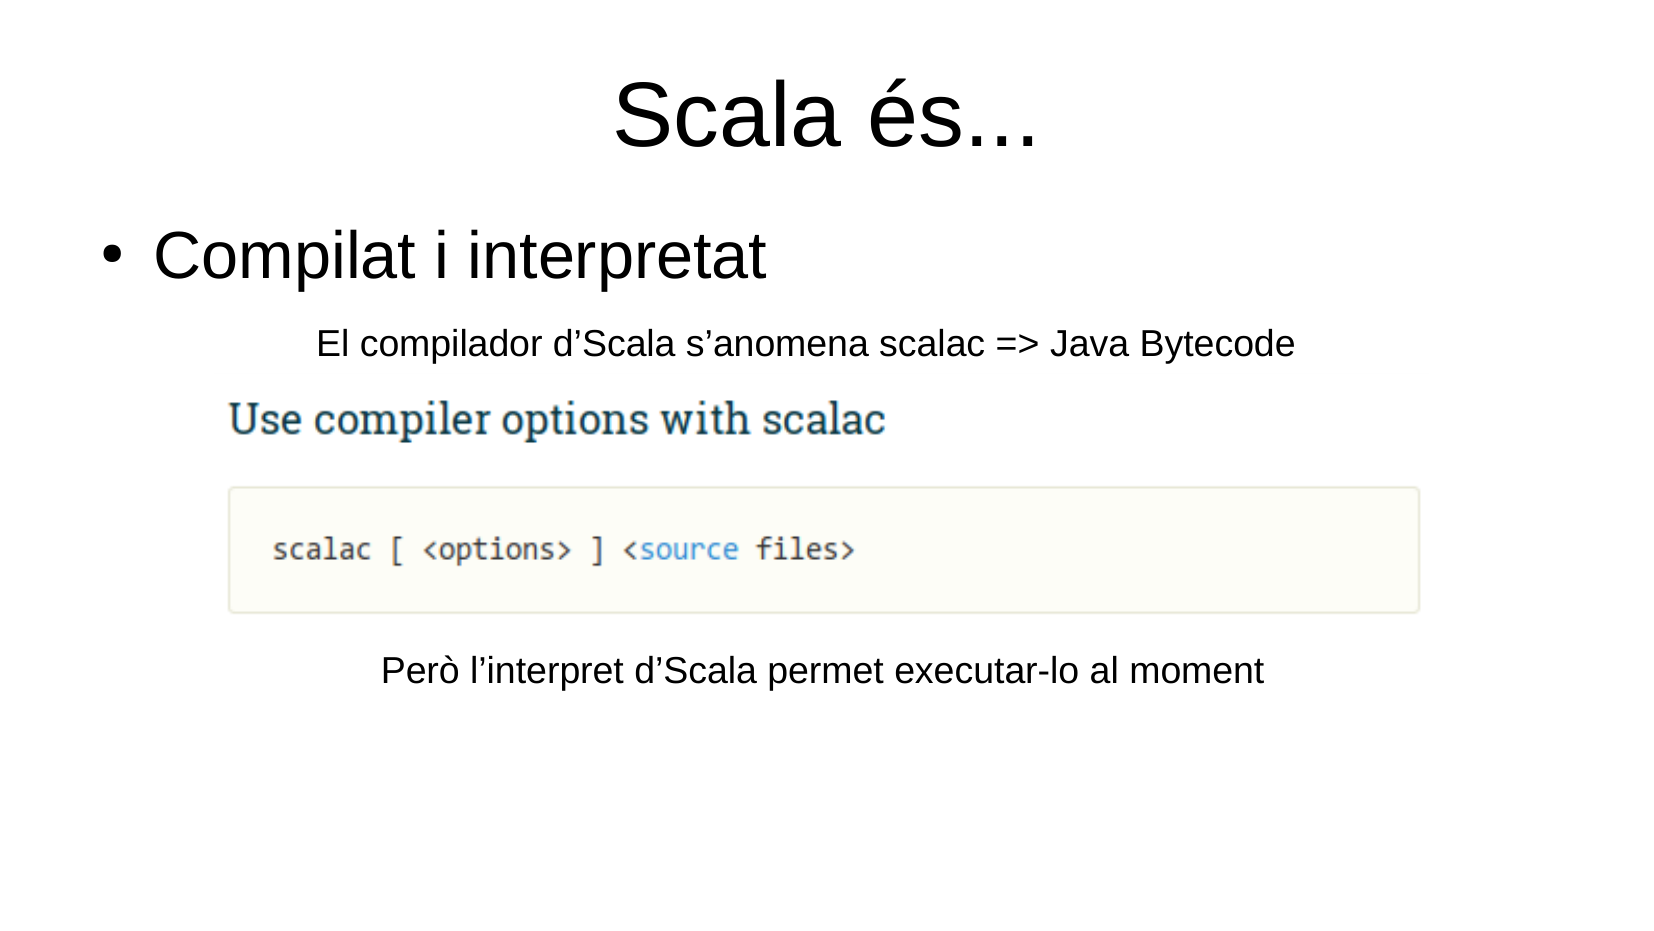

# Scala és...
Compilat i interpretat
El compilador d’Scala s’anomena scalac => Java Bytecode
Però l’interpret d’Scala permet executar-lo al moment